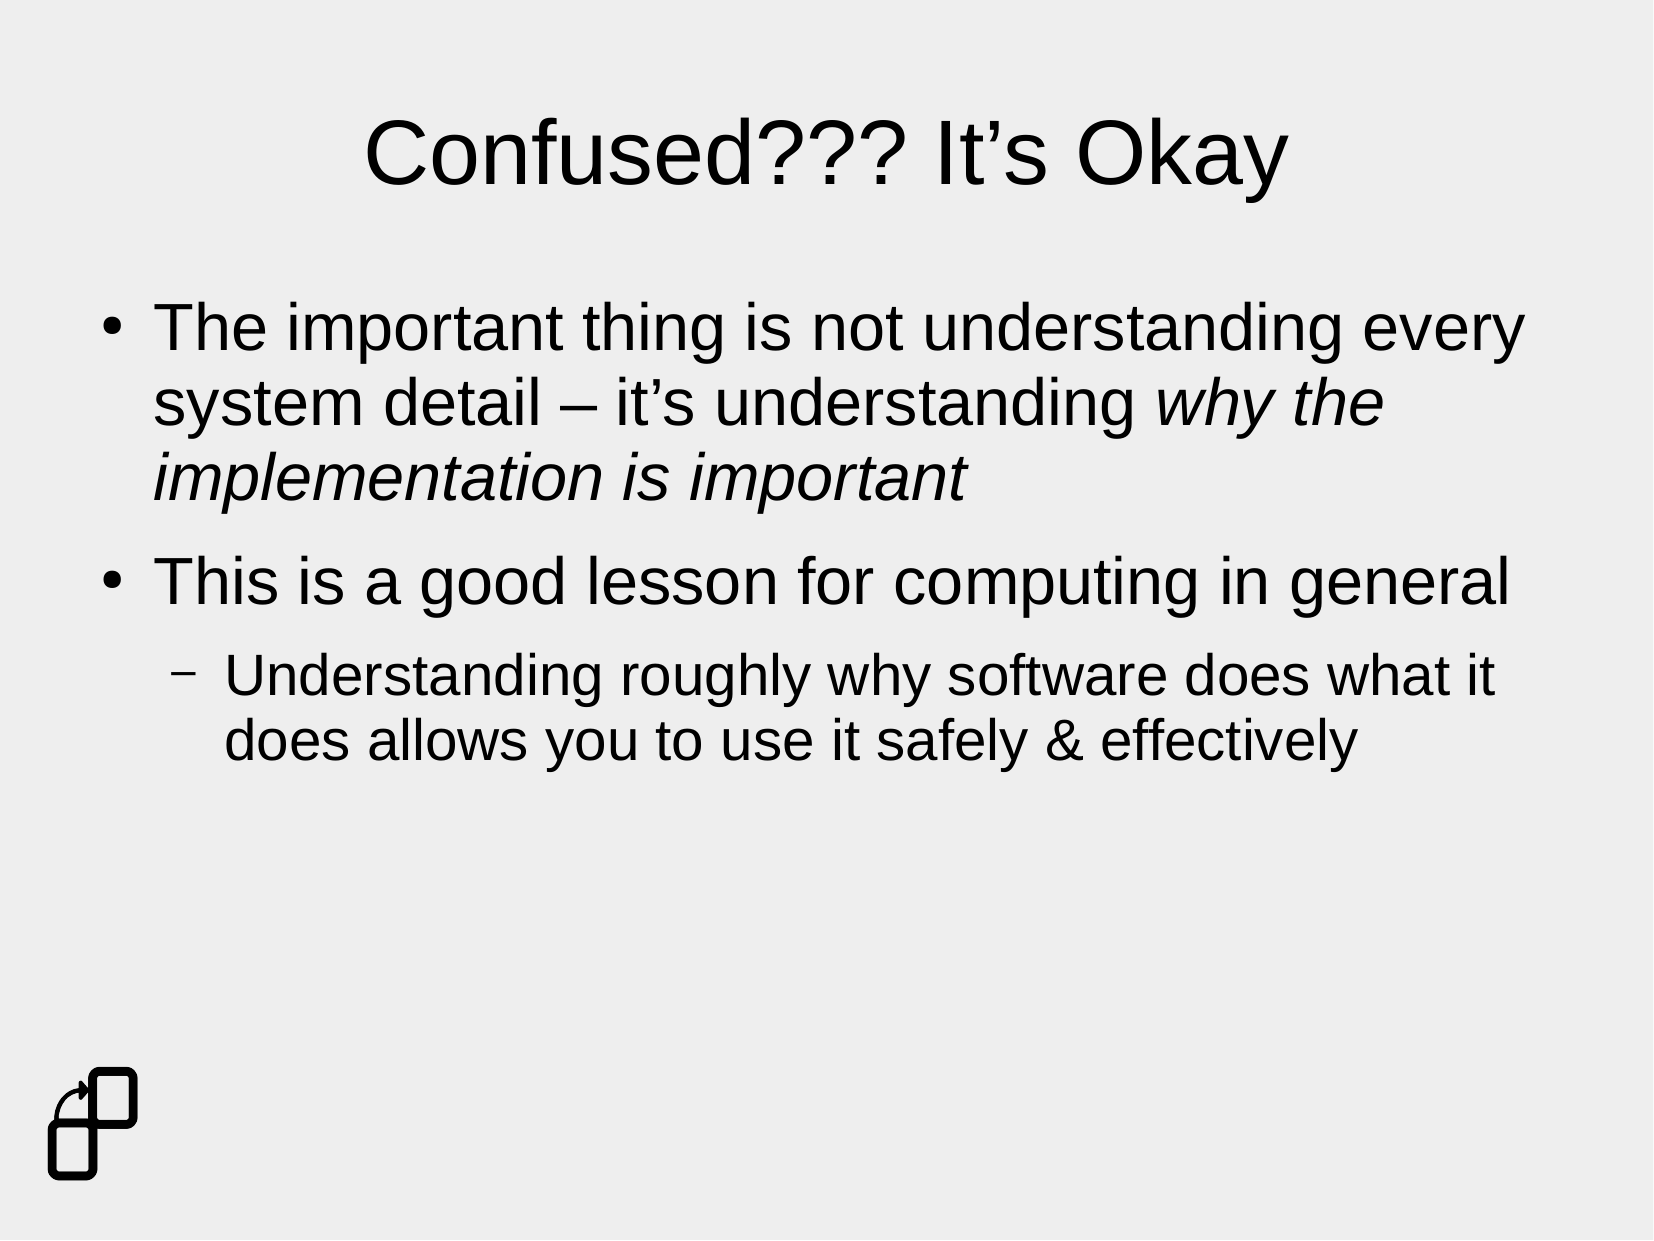

# Confused??? It’s Okay
The important thing is not understanding every system detail – it’s understanding why the implementation is important
This is a good lesson for computing in general
Understanding roughly why software does what it does allows you to use it safely & effectively